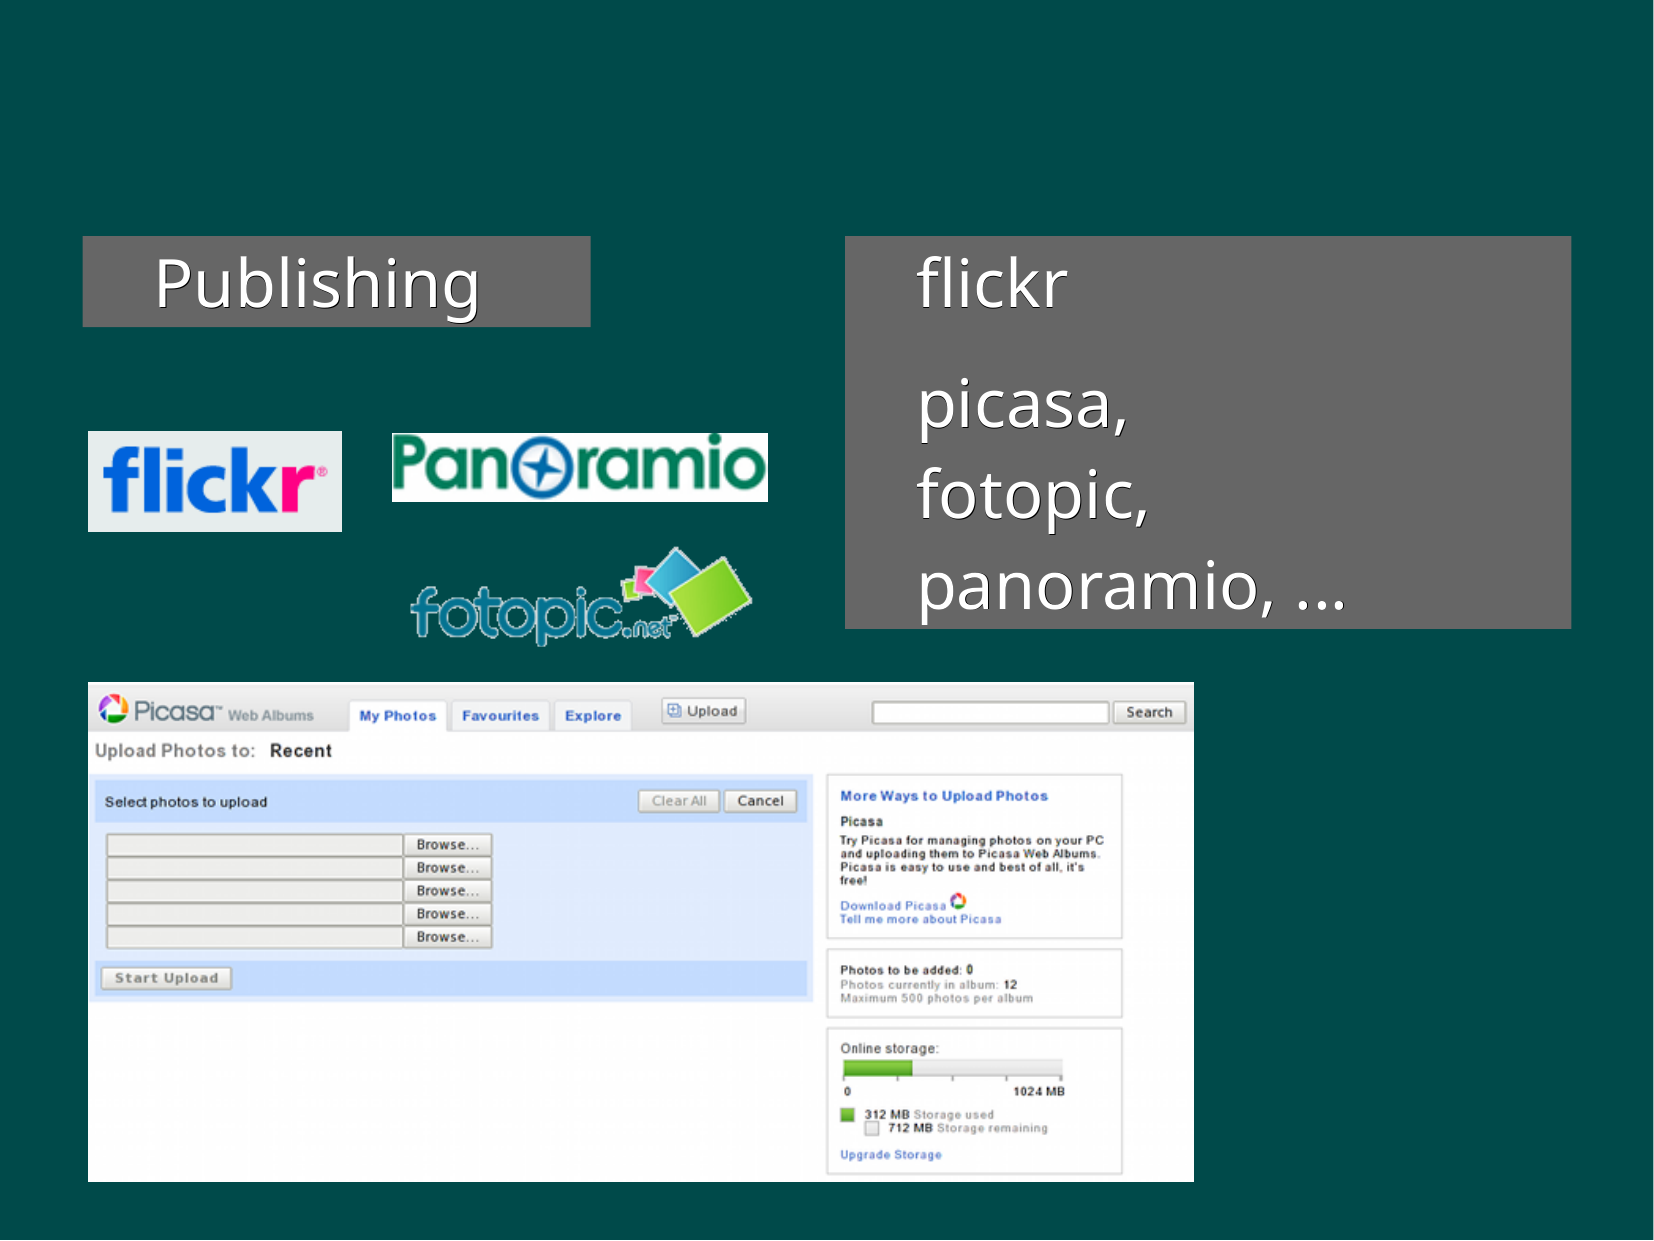

# Publishing
flickr
picasa,
fotopic,
panoramio, ...